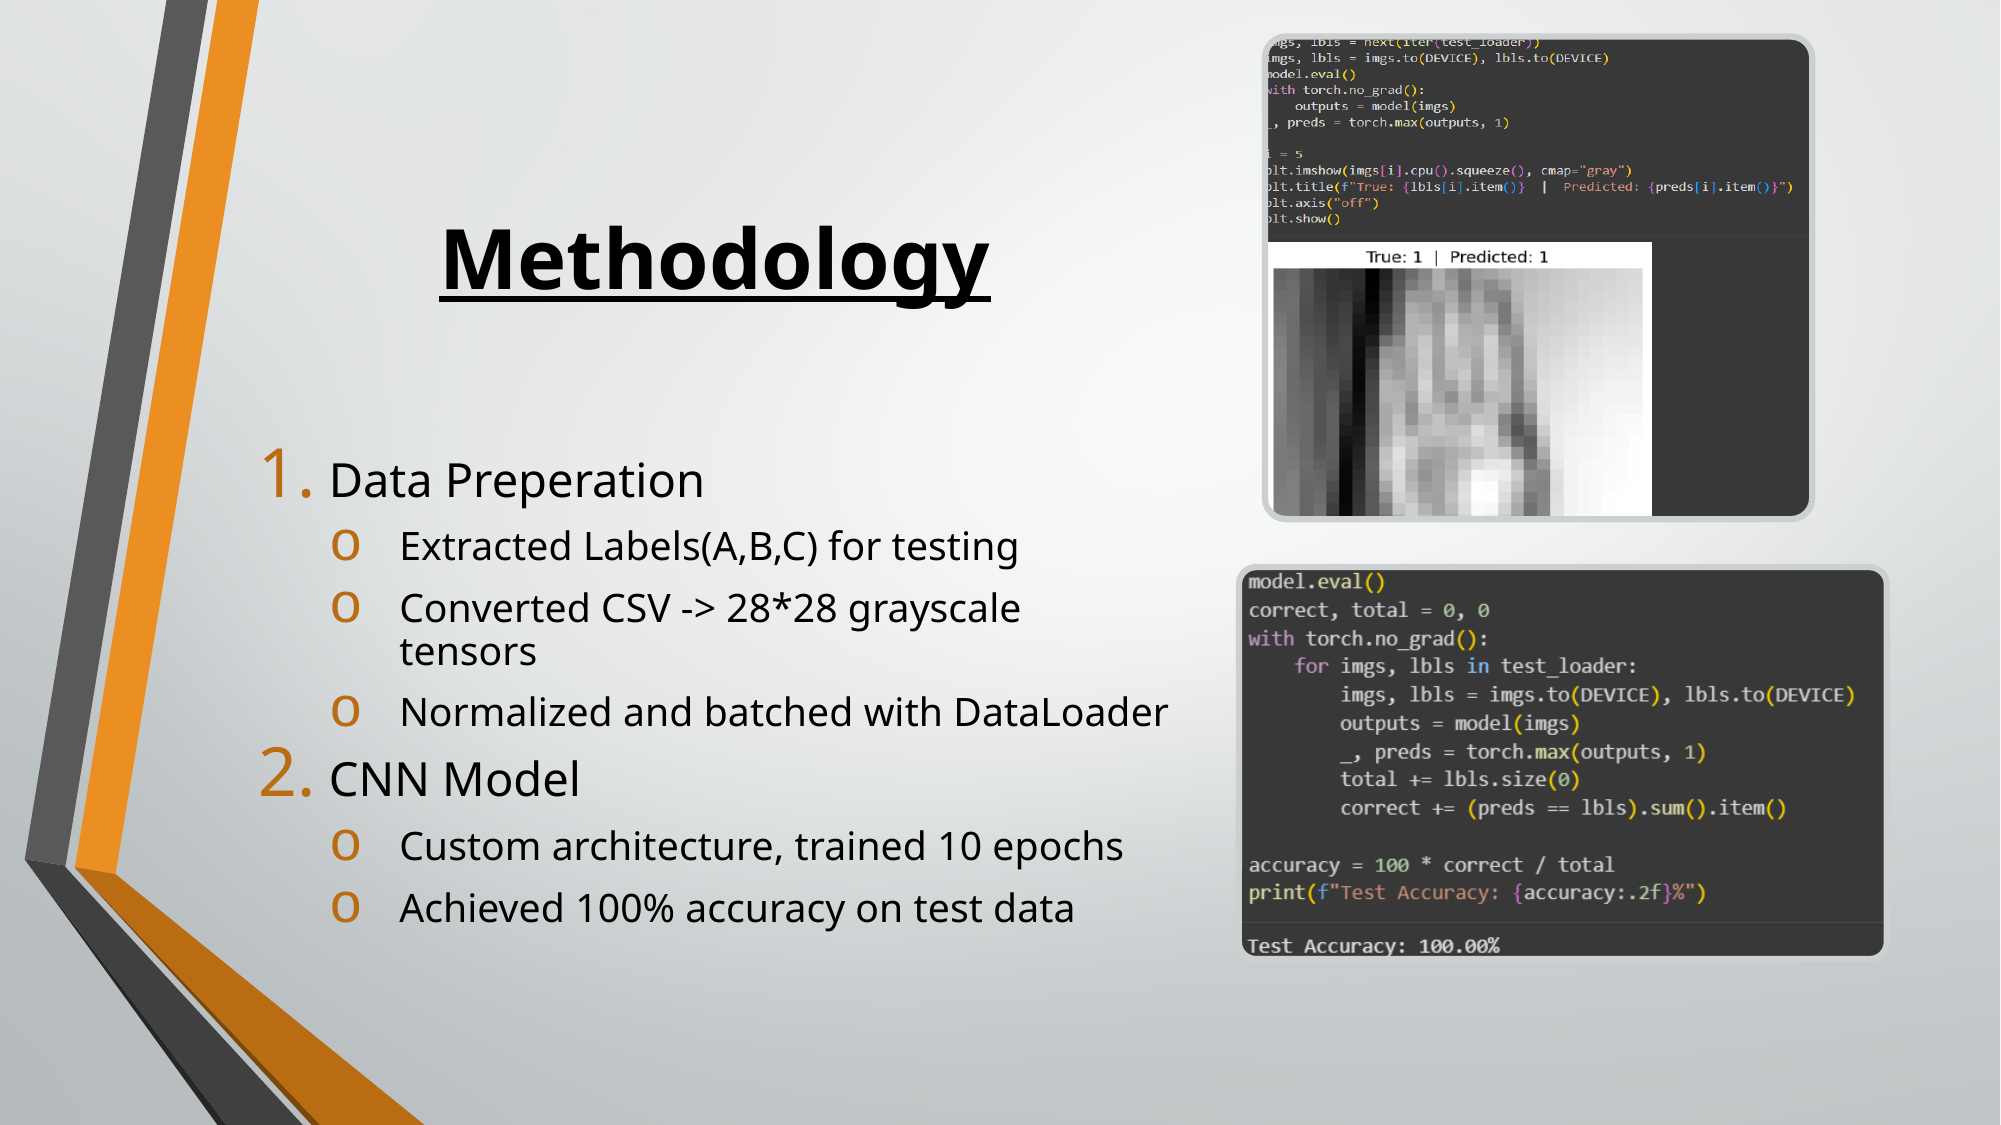

# Methodology
Data Preperation
Extracted Labels(A,B,C) for testing
Converted CSV -> 28*28 grayscale tensors
Normalized and batched with DataLoader
CNN Model
Custom architecture, trained 10 epochs
Achieved 100% accuracy on test data